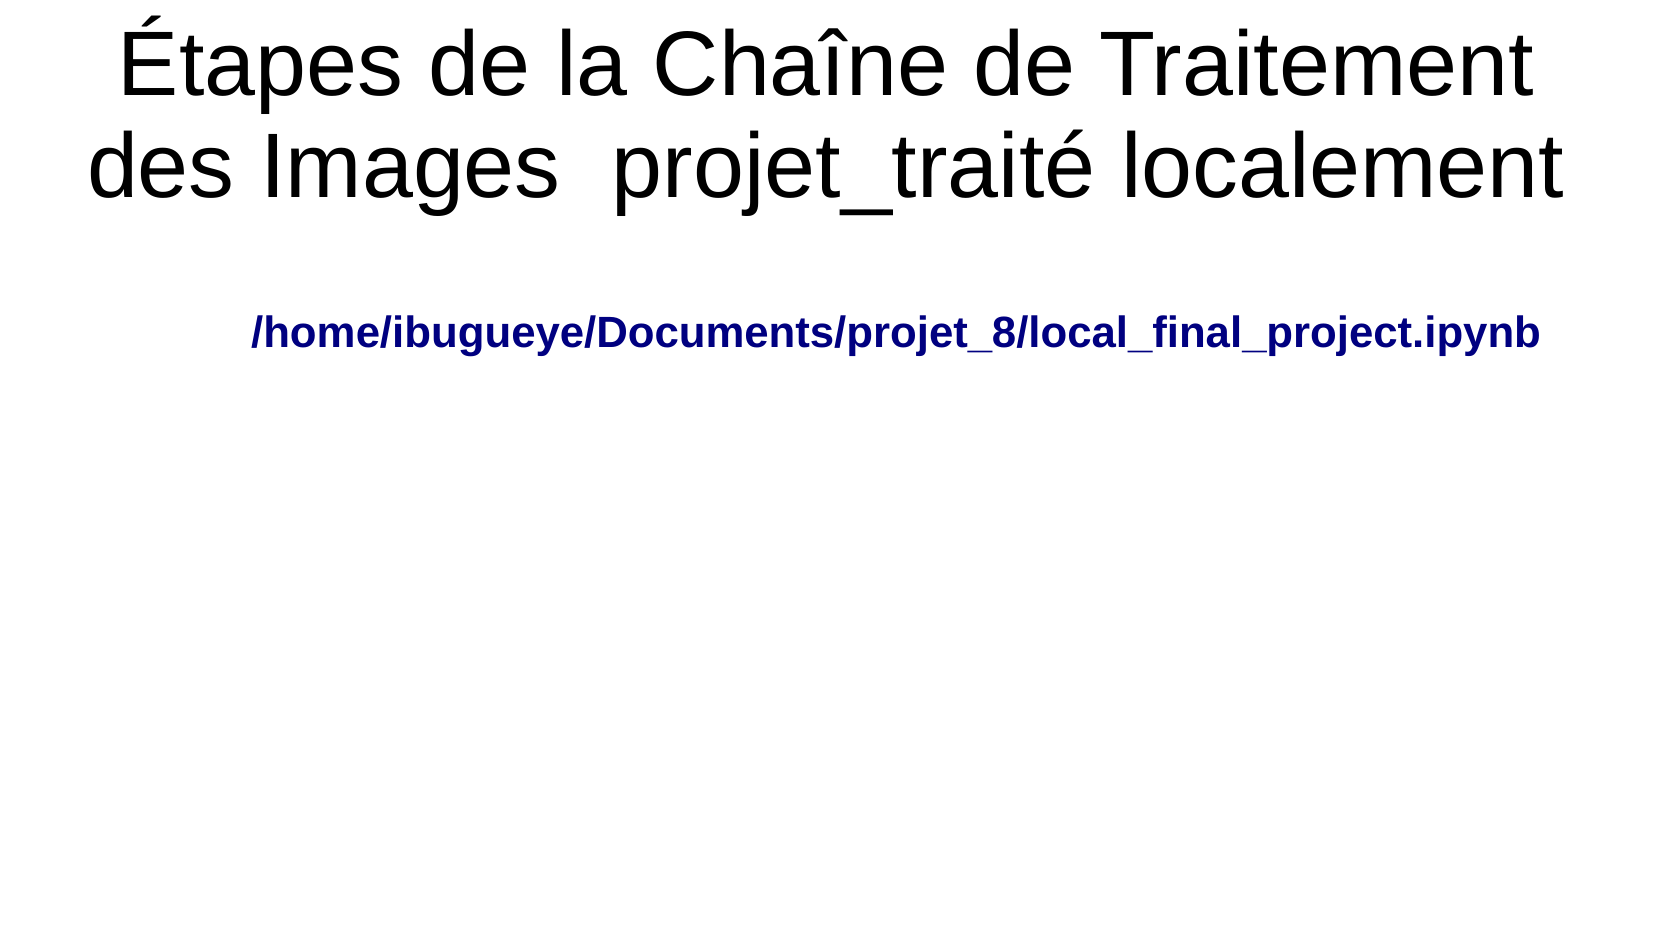

# Étapes de la Chaîne de Traitement des Images projet_traité localement
/home/ibugueye/Documents/projet_8/local_final_project.ipynb